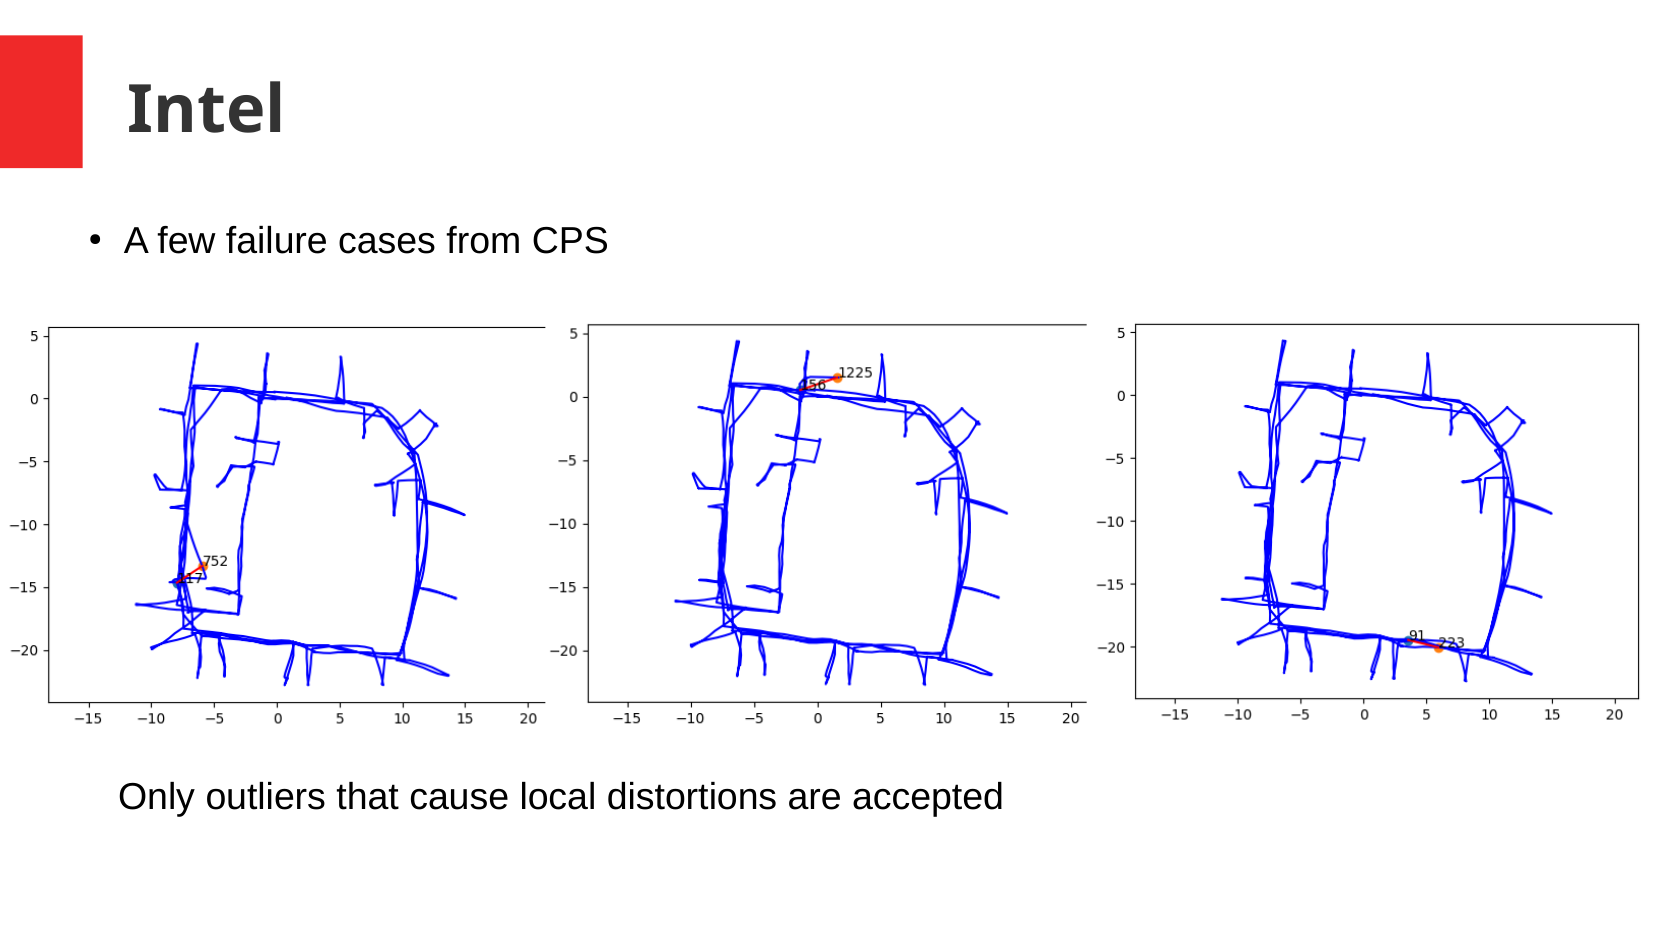

Intel
A few failure cases from CPS
Only outliers that cause local distortions are accepted